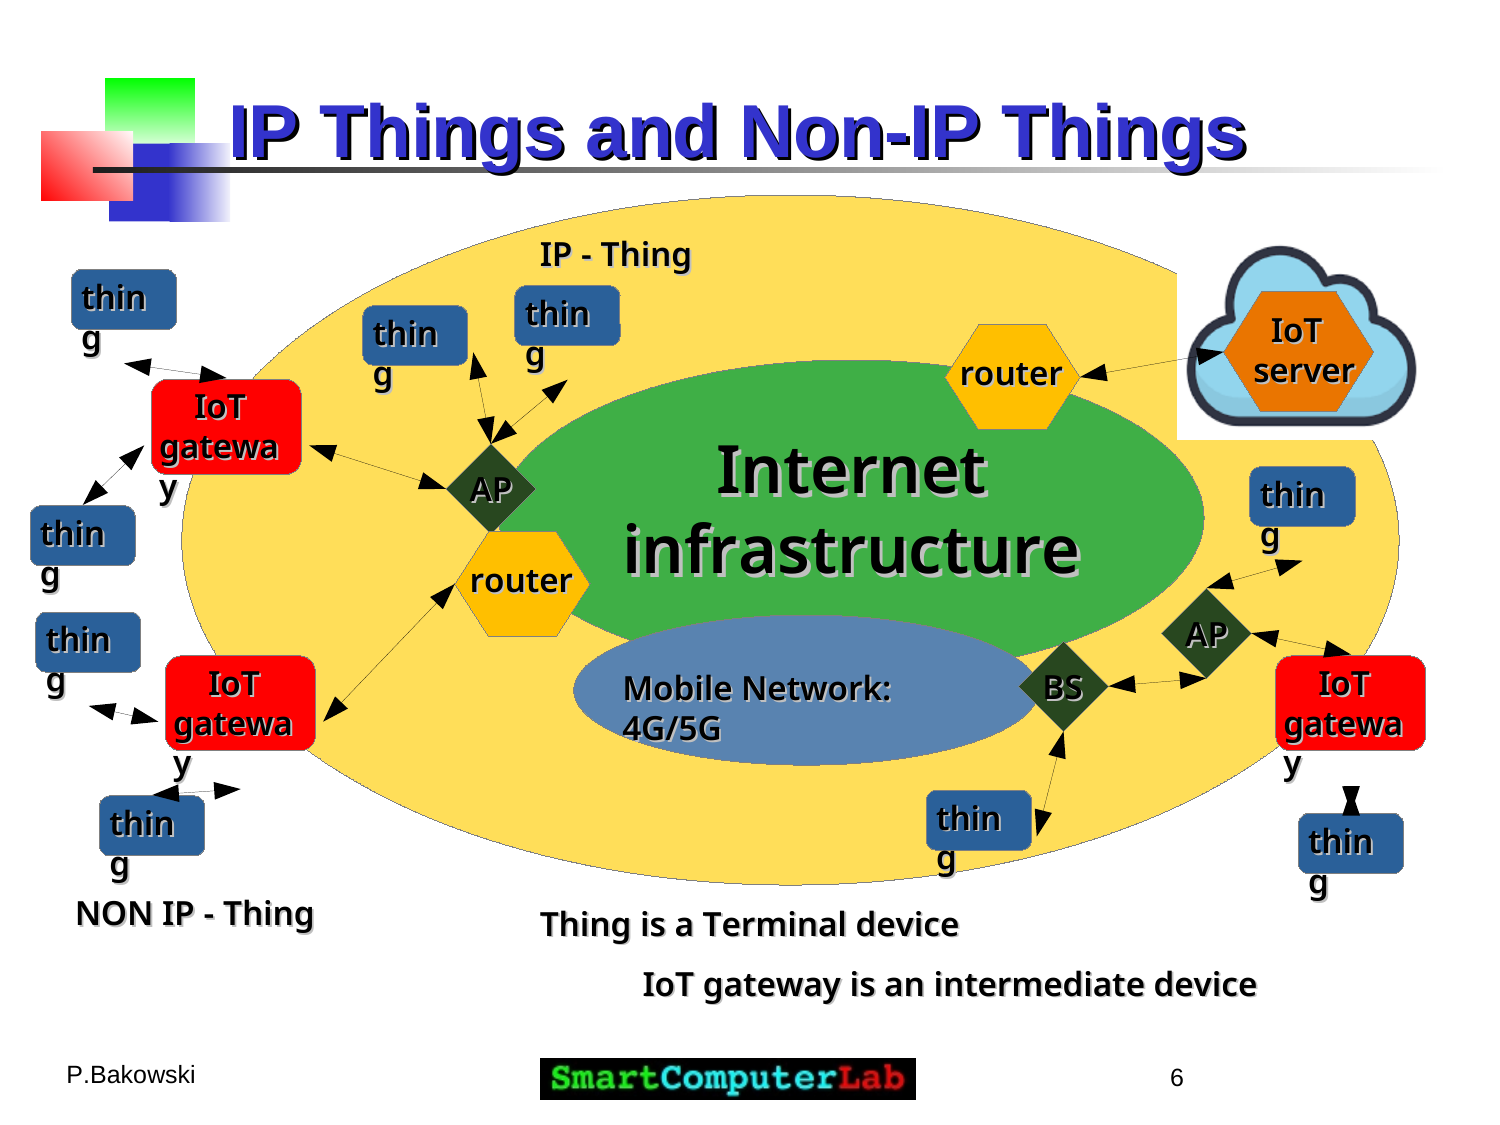

# IP Things and Non-IP Things
IP - Thing
thing
thing
 IoT
server
thing
router
 IoT
gateway
Internet
infrastructure
AP
thing
thing
router
AP
thing
BS
 IoT
gateway
 IoT
gateway
Mobile Network: 4G/5G
thing
thing
thing
NON IP - Thing
Thing is a Terminal device
IoT gateway is an intermediate device
6